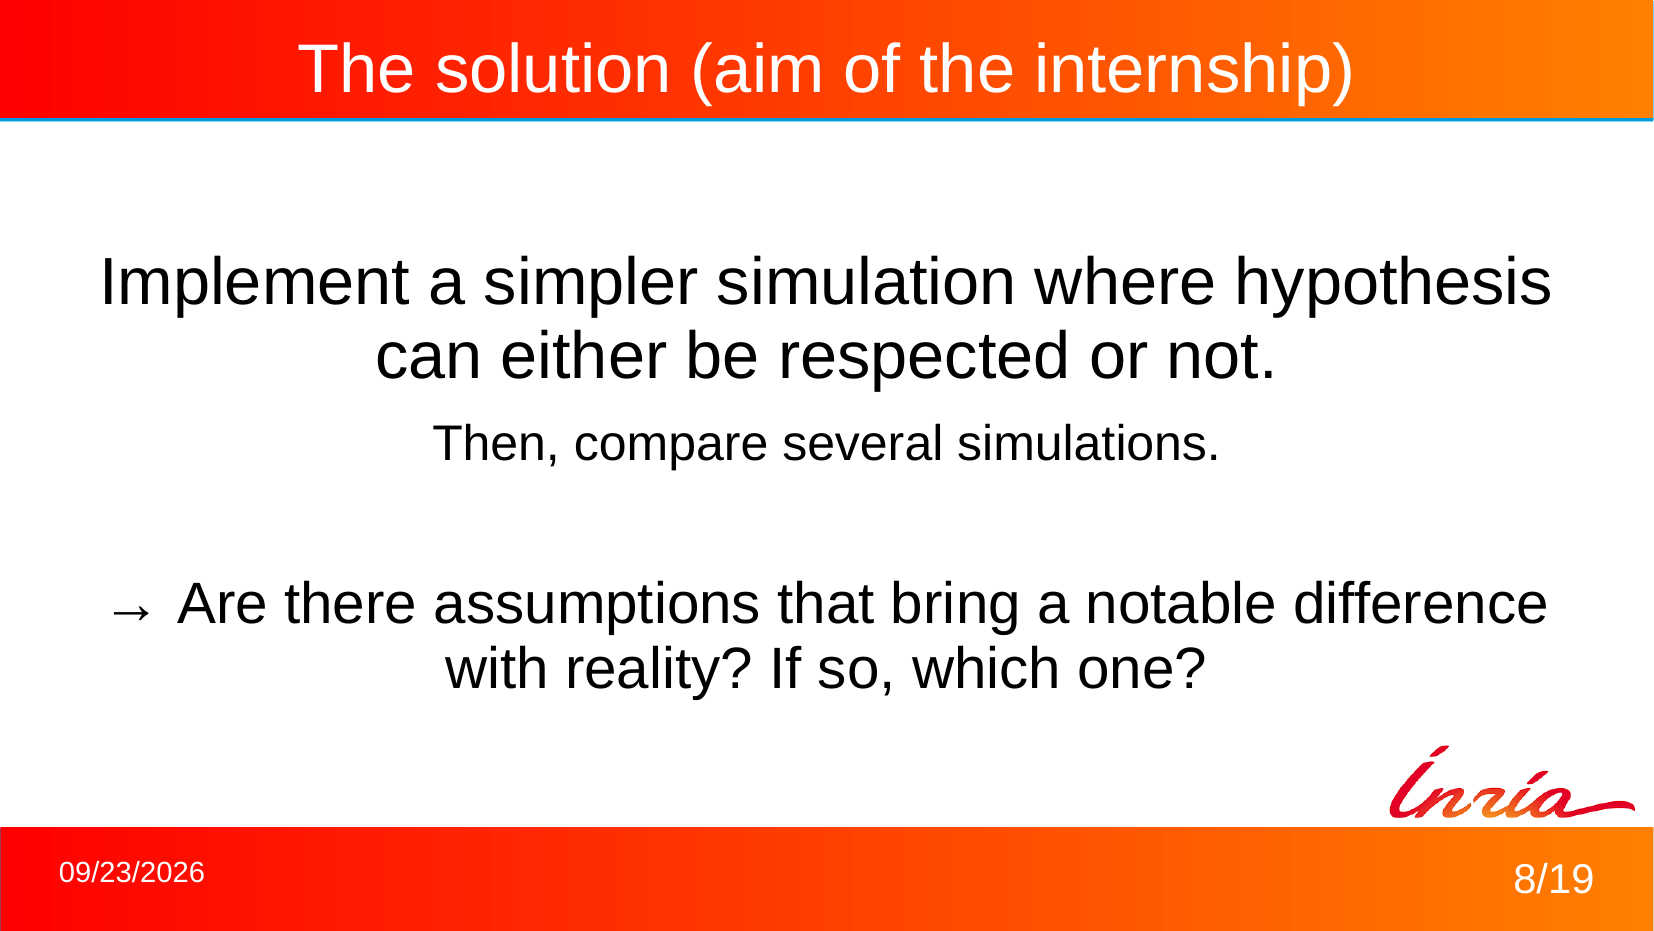

# The solution (aim of the internship)
Implement a simpler simulation where hypothesis can either be respected or not.
Then, compare several simulations.
→ Are there assumptions that bring a notable difference with reality? If so, which one?
8